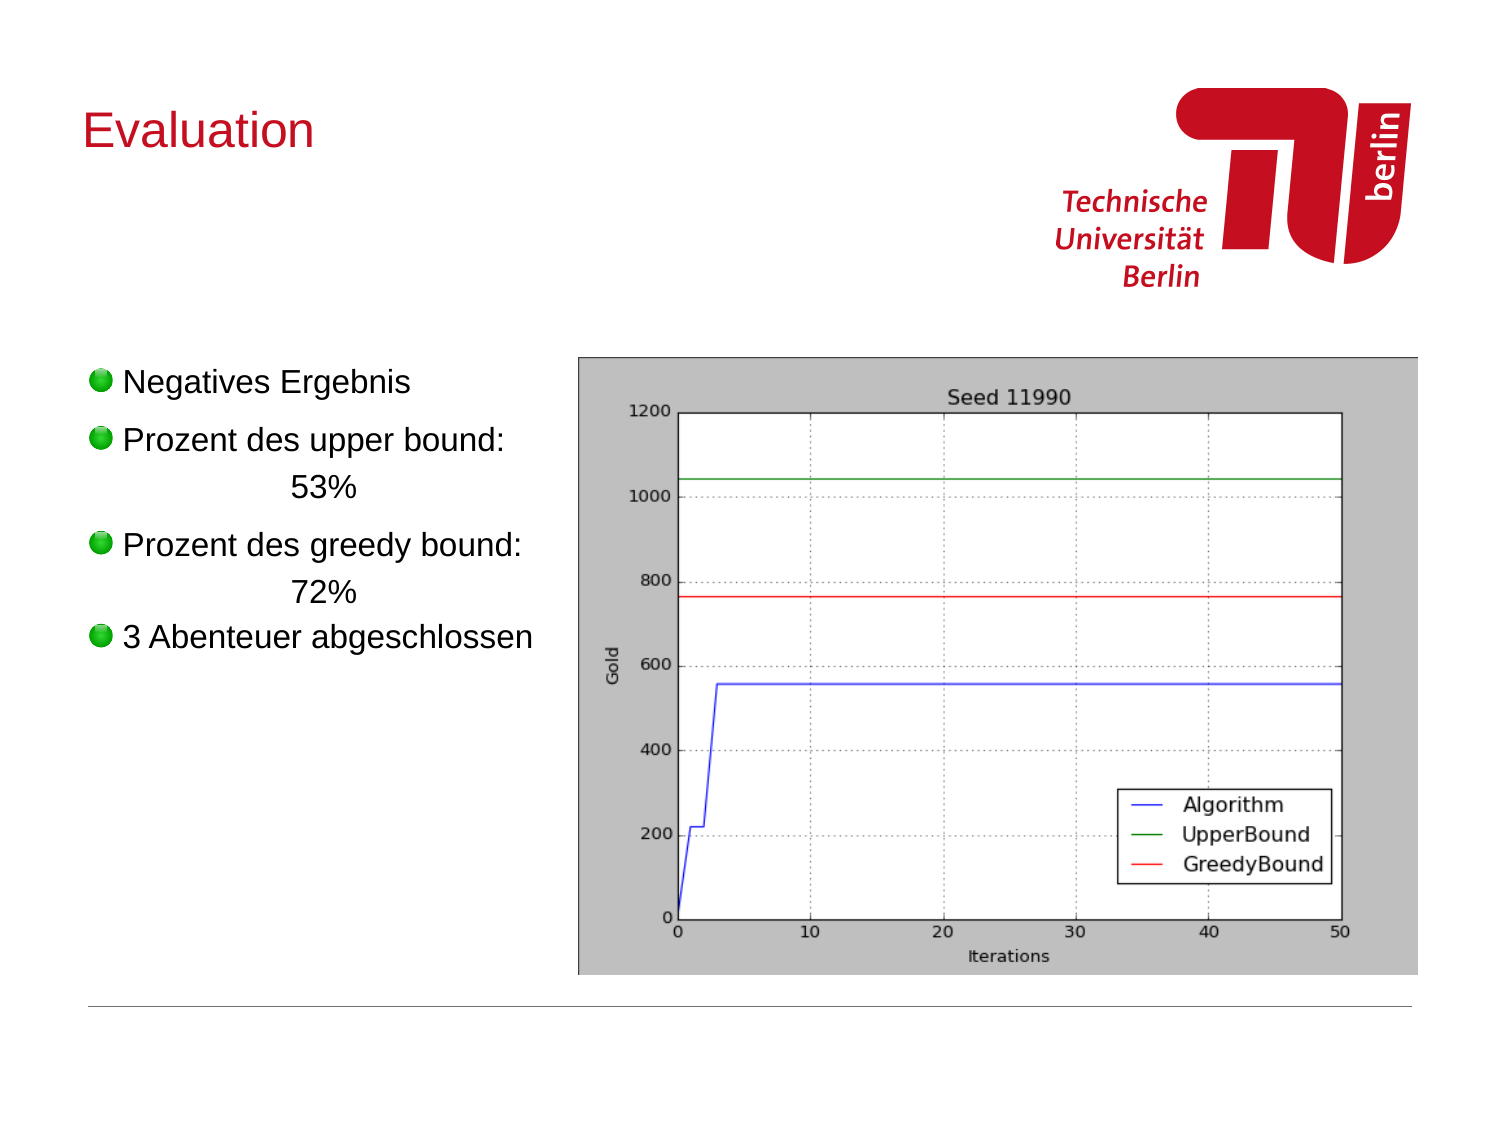

# Evaluation
 Negatives Ergebnis
 Prozent des upper bound:
53%
 Prozent des greedy bound:
72%
 3 Abenteuer abgeschlossen